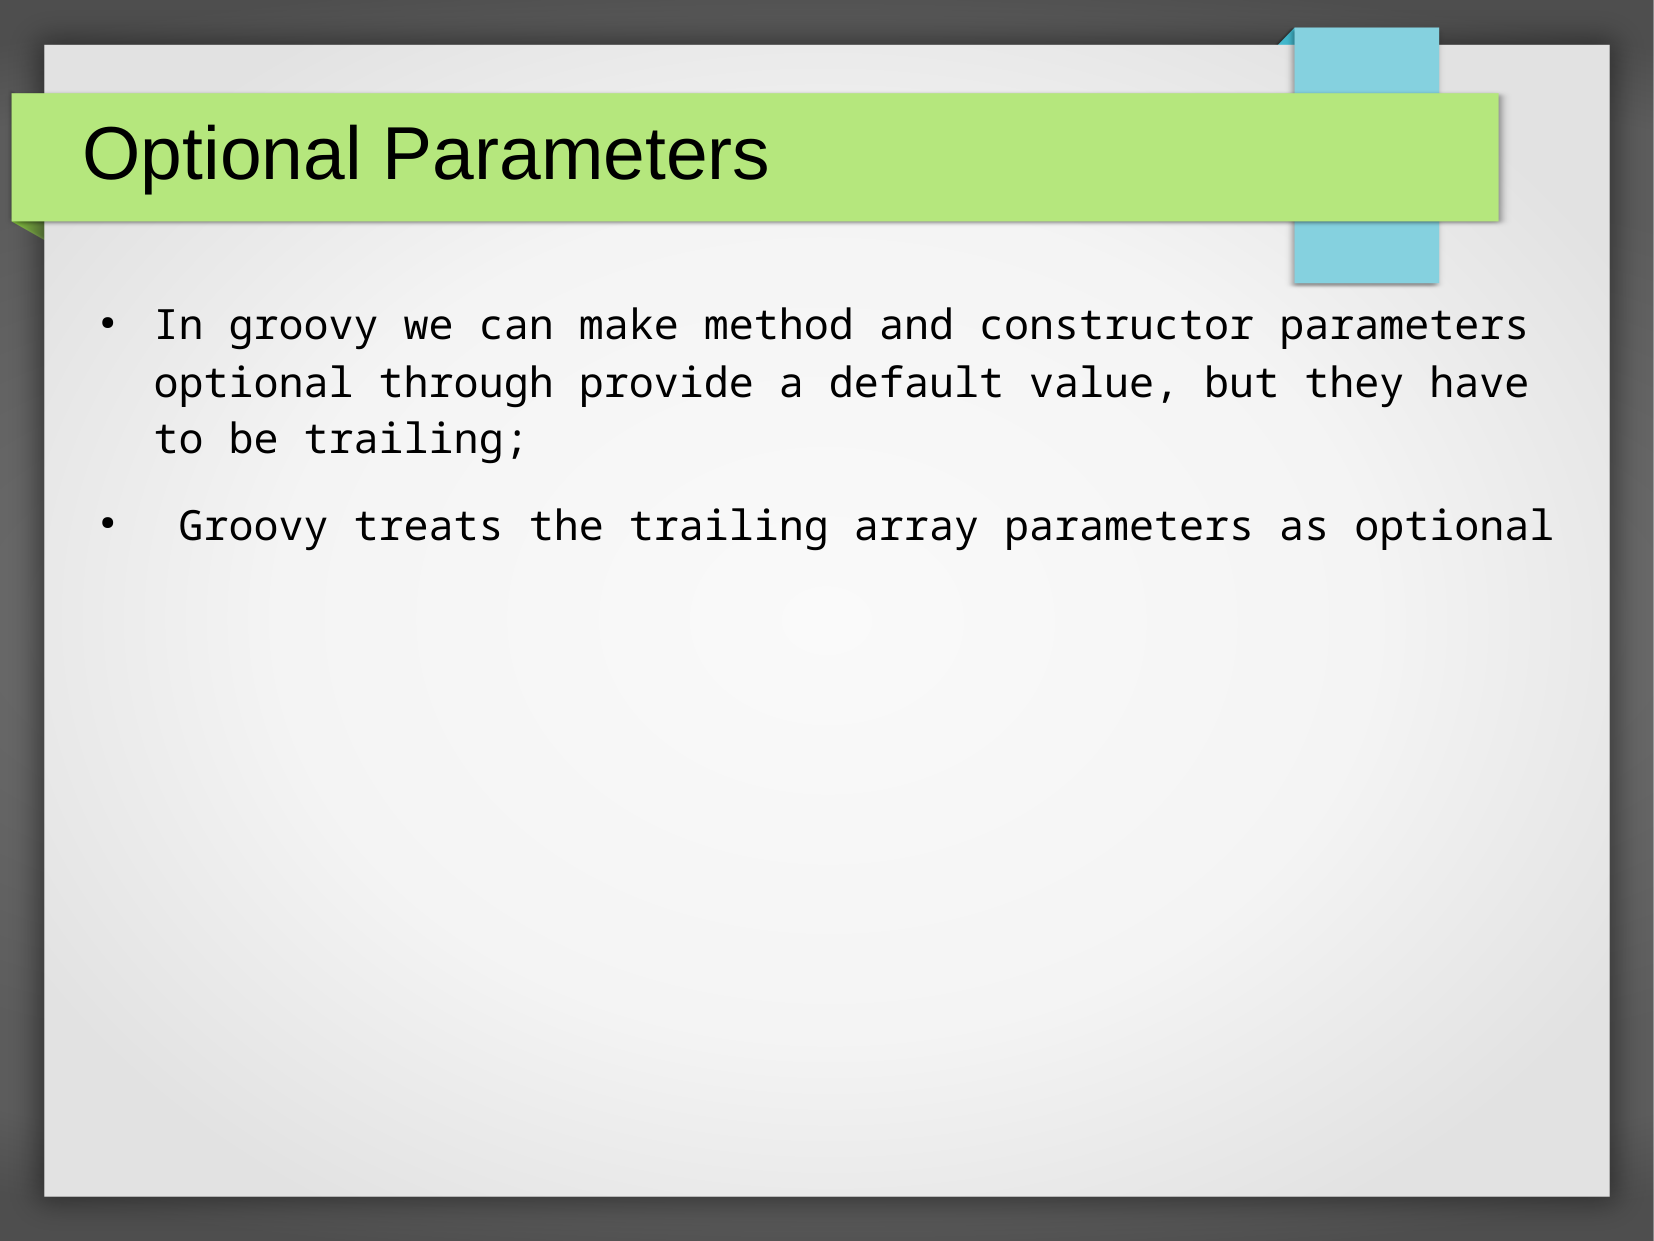

# Optional Parameters
In groovy we can make method and constructor parameters optional through provide a default value, but they have to be trailing;
 Groovy treats the trailing array parameters as optional